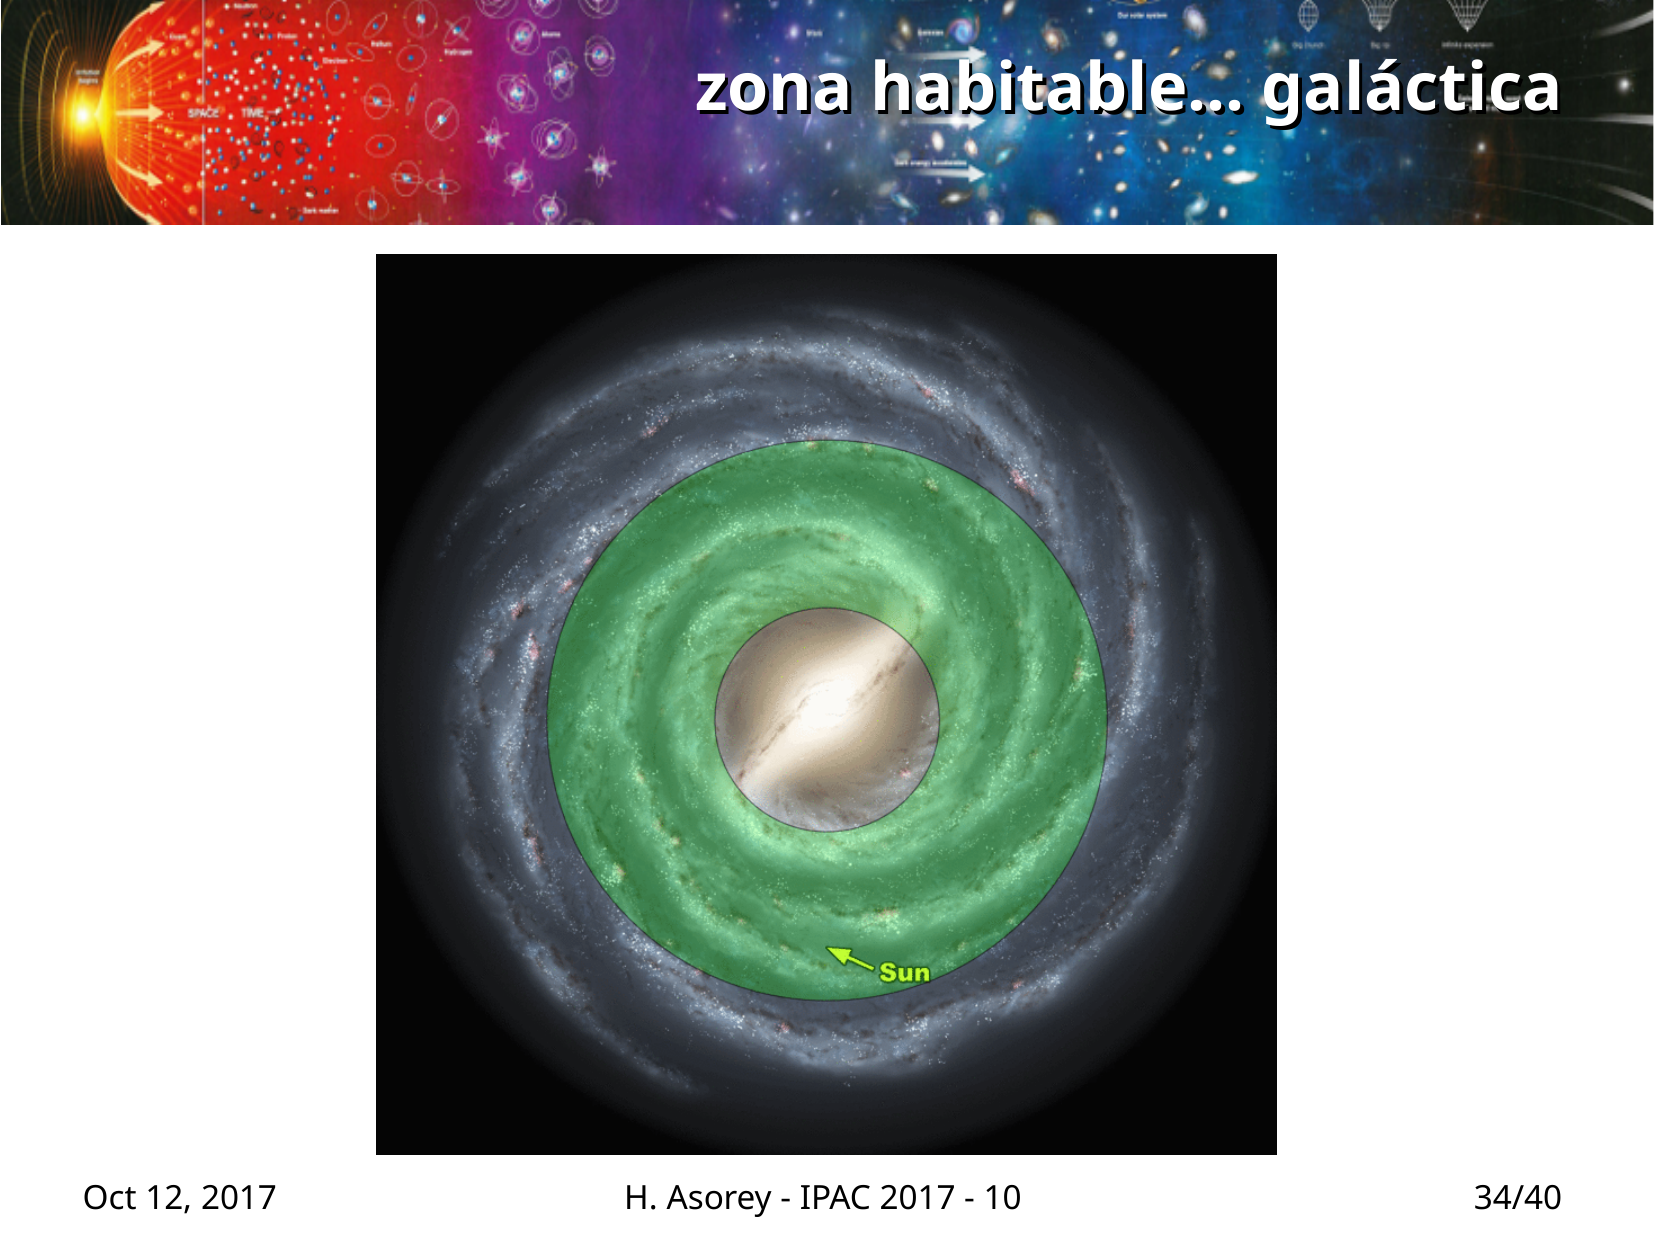

# zona habitable... galáctica
Oct 12, 2017
H. Asorey - IPAC 2017 - 10
34